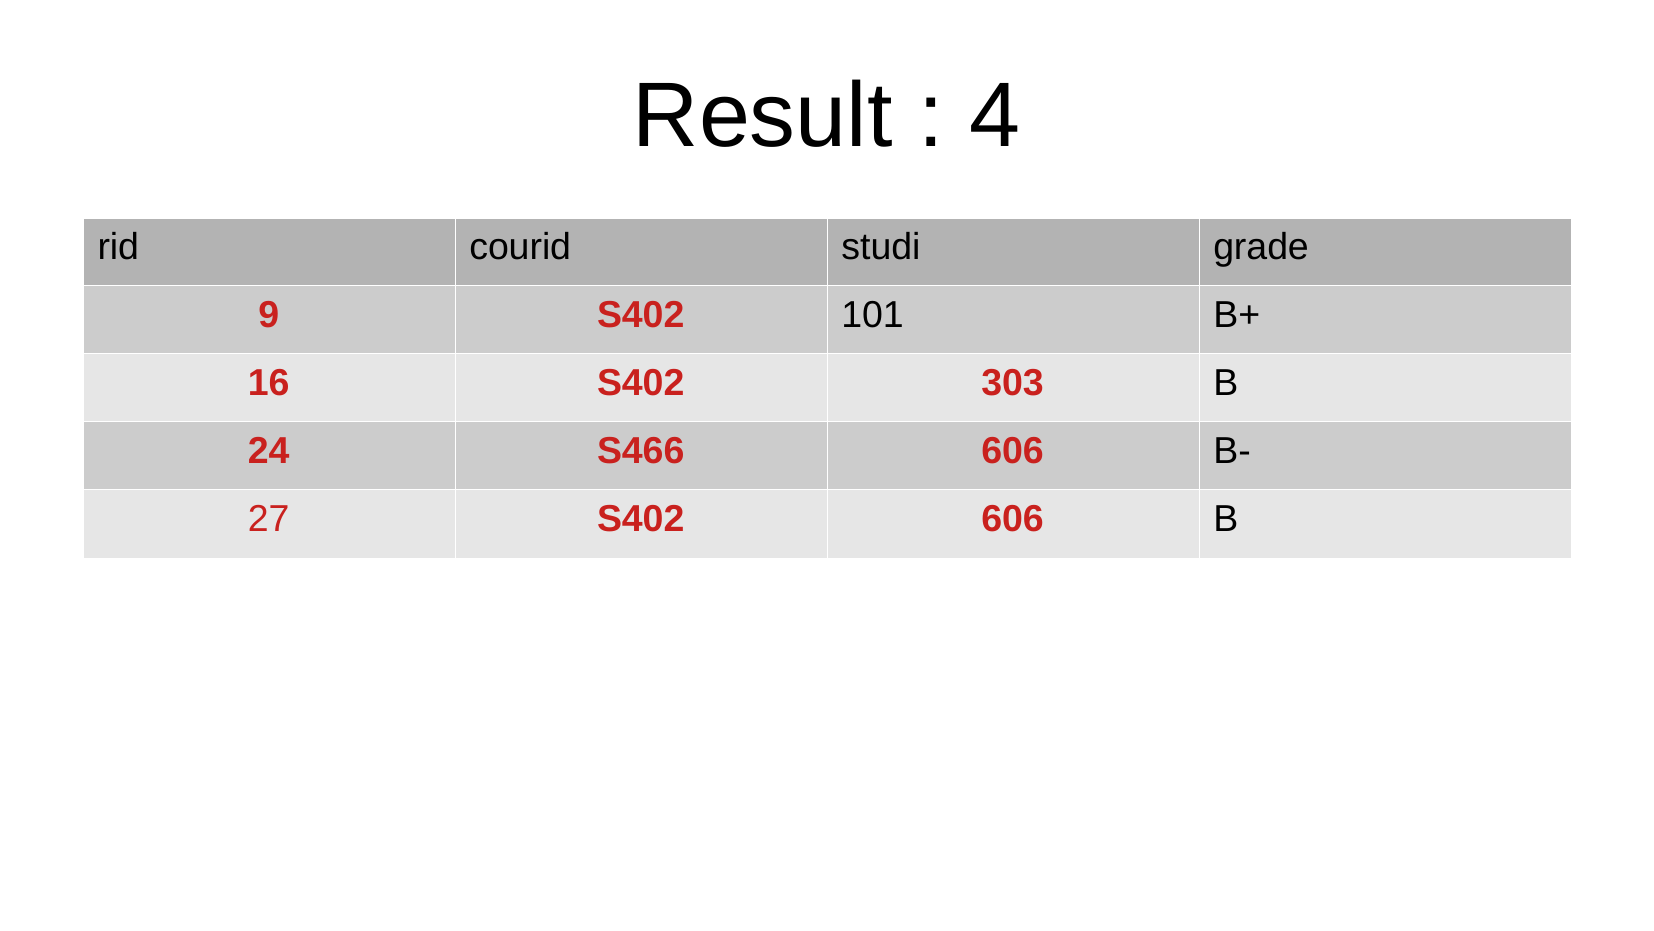

# Result : 4
| rid | courid | studi | grade |
| --- | --- | --- | --- |
| 9 | S402 | 101 | B+ |
| 16 | S402 | 303 | B |
| 24 | S466 | 606 | B- |
| 27 | S402 | 606 | B |